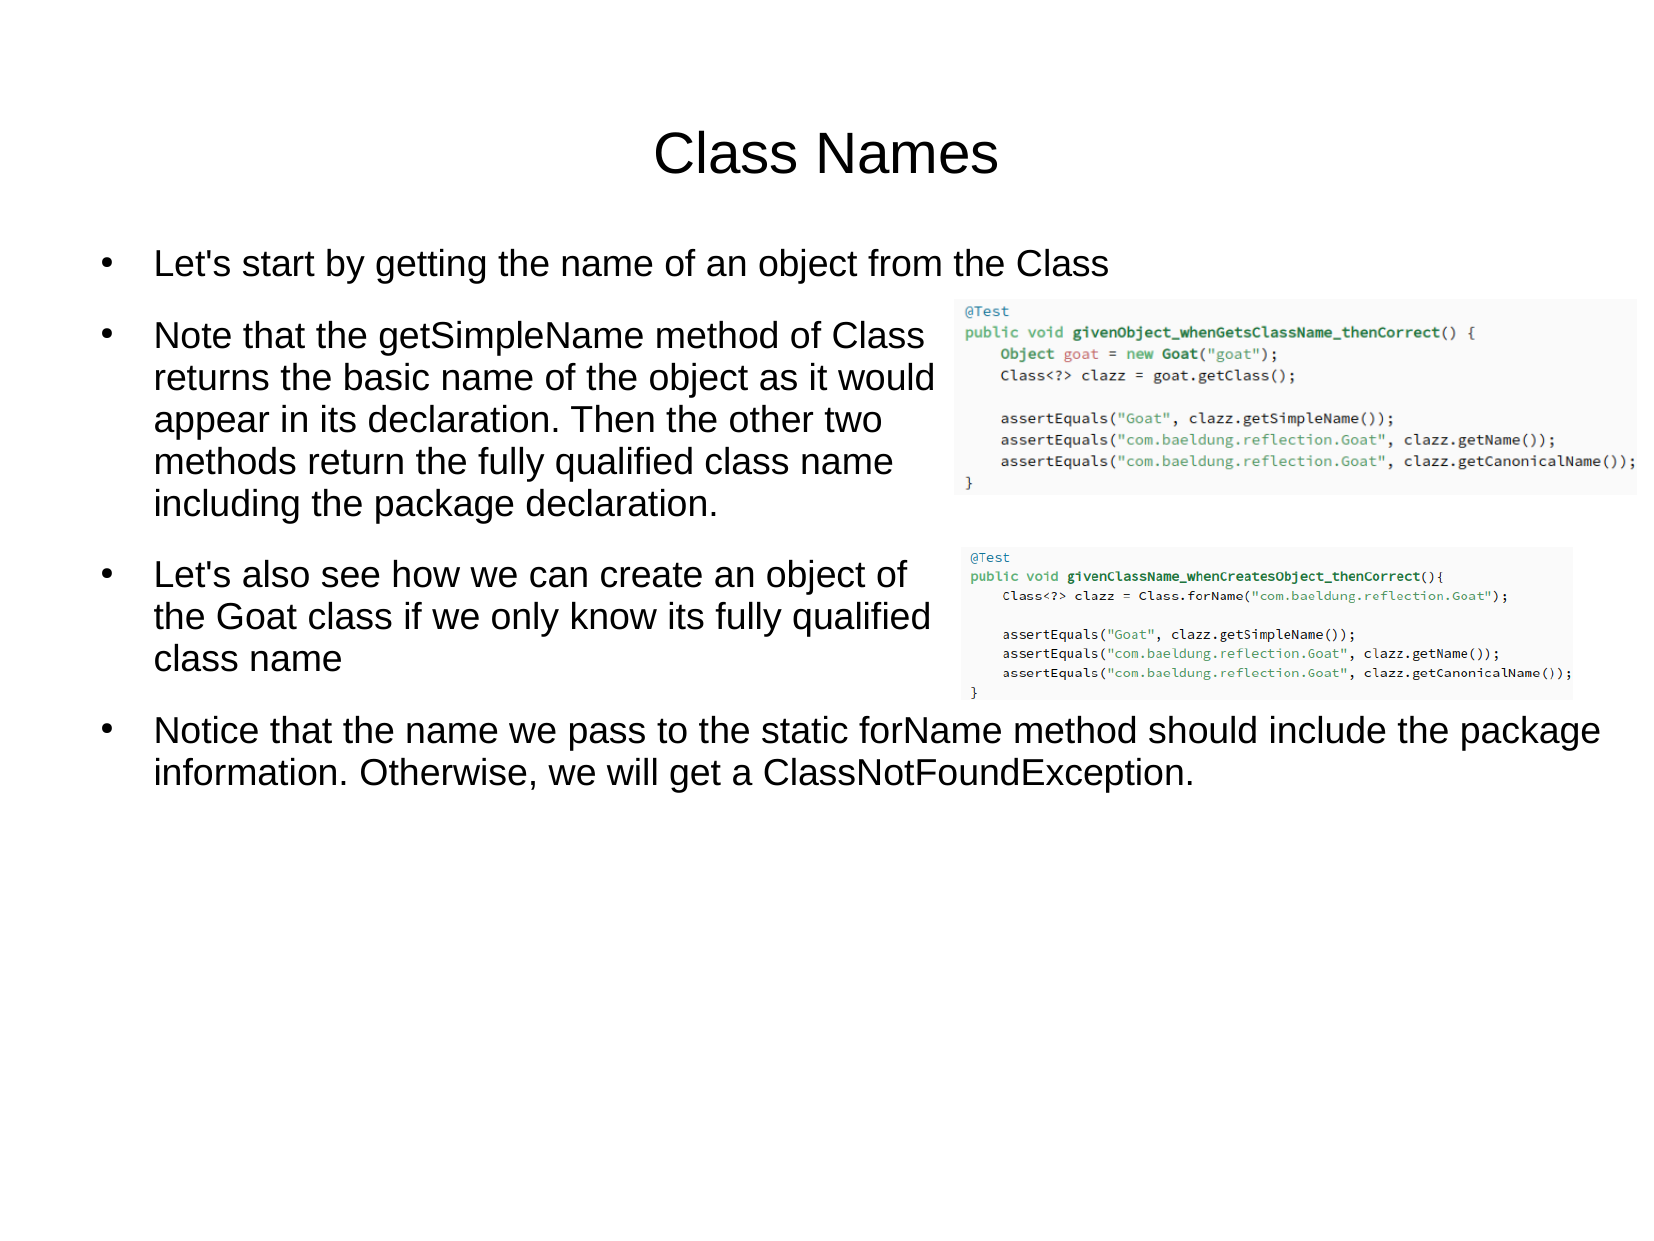

# Class Names
Let's start by getting the name of an object from the Class
Note that the getSimpleName method of Class
returns the basic name of the object as it would
appear in its declaration. Then the other two
methods return the fully qualified class name
including the package declaration.
Let's also see how we can create an object of
the Goat class if we only know its fully qualified
class name
Notice that the name we pass to the static forName method should include the package information. Otherwise, we will get a ClassNotFoundException.